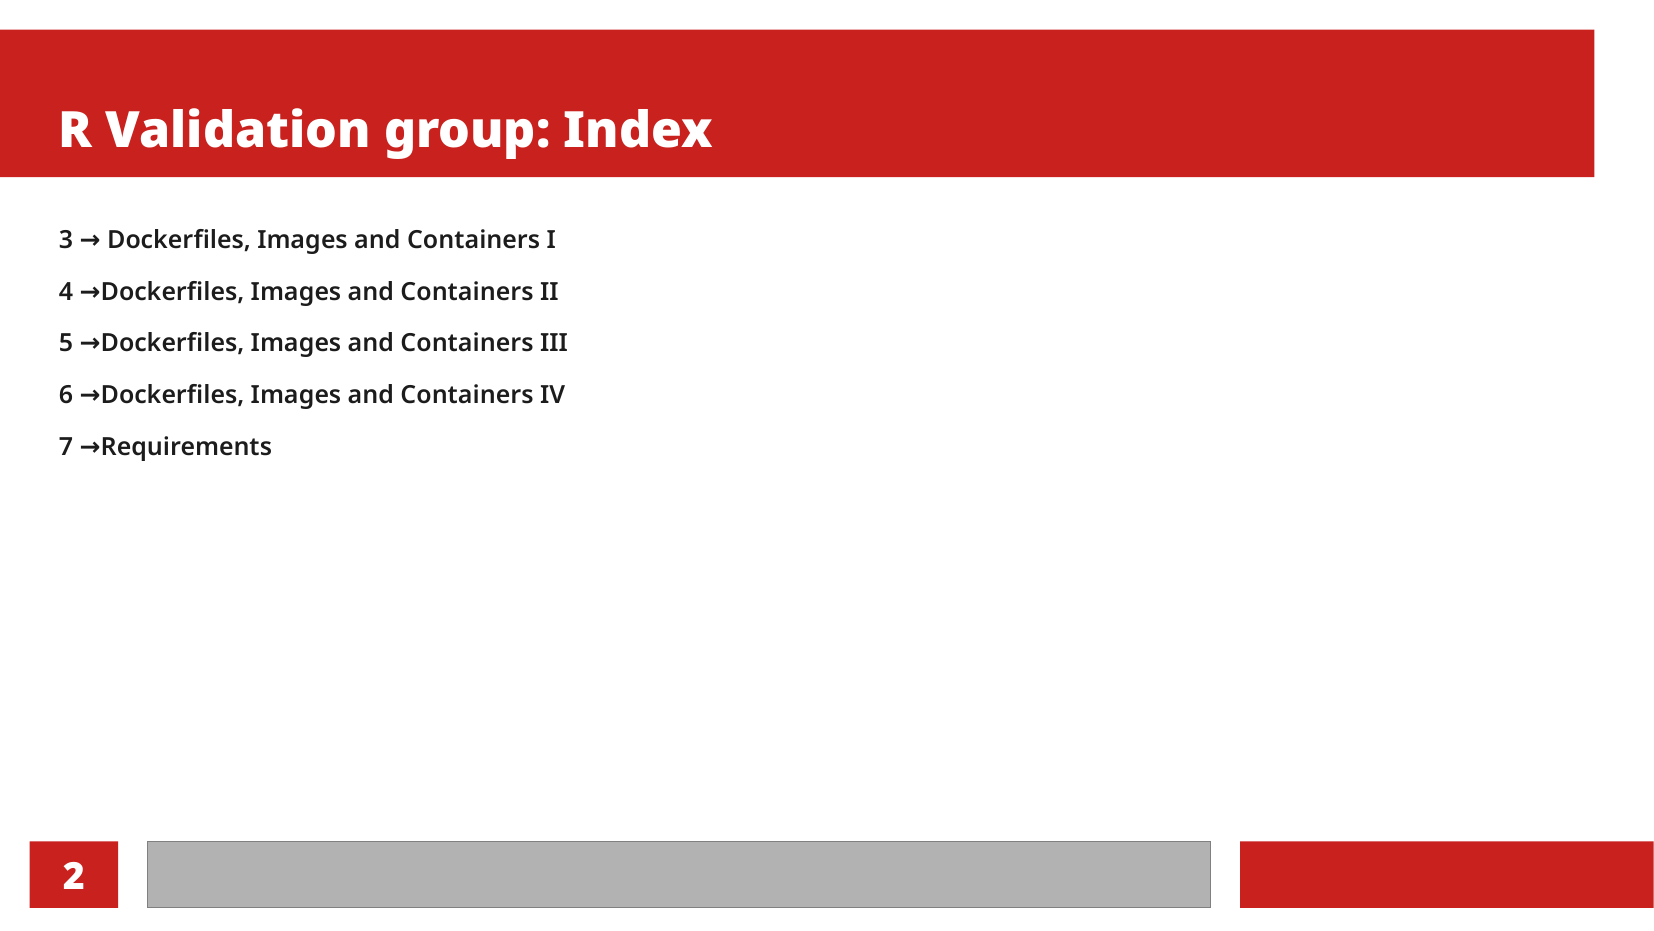

# R Validation group: Index
3 → Dockerfiles, Images and Containers I
4 →Dockerfiles, Images and Containers II
5 →Dockerfiles, Images and Containers III
6 →Dockerfiles, Images and Containers IV
7 →Requirements
2